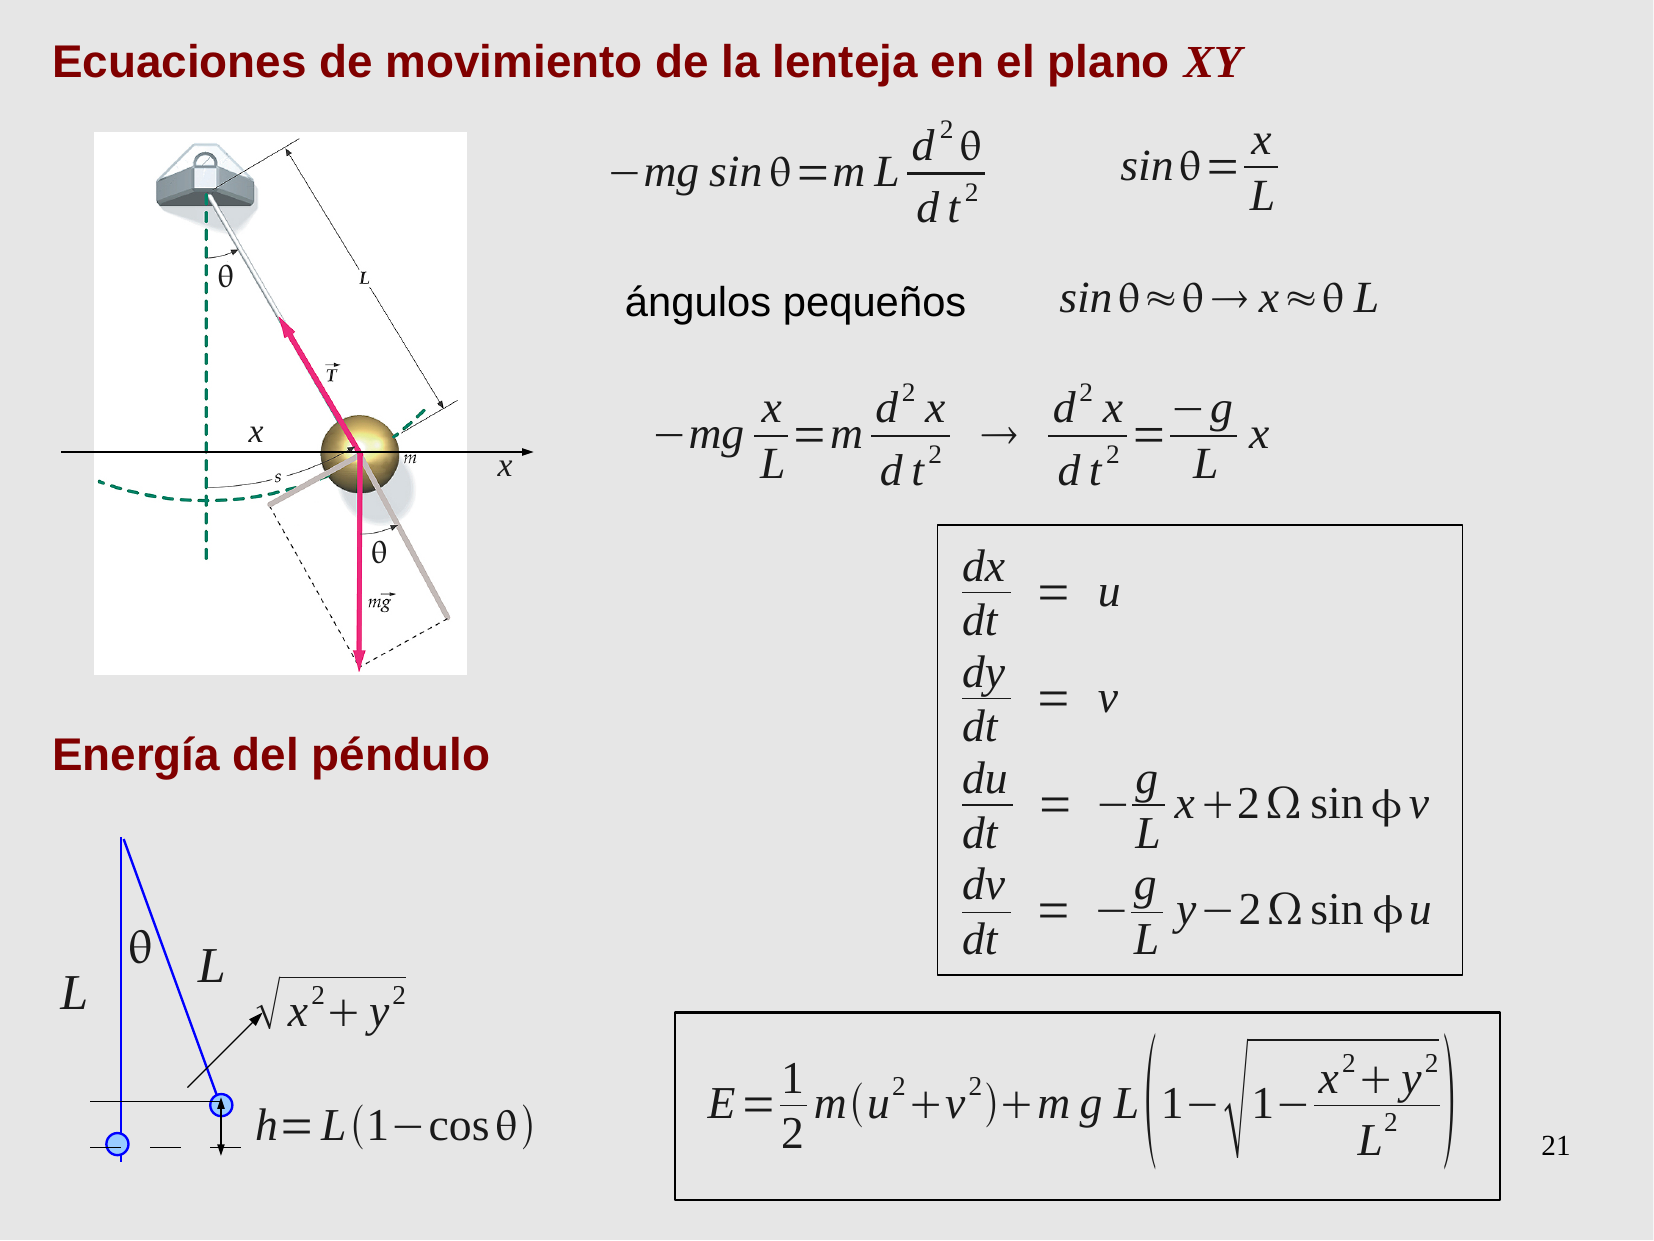

Ecuaciones de movimiento de la lenteja en el plano XY
 ángulos pequeños
Energía del péndulo
21